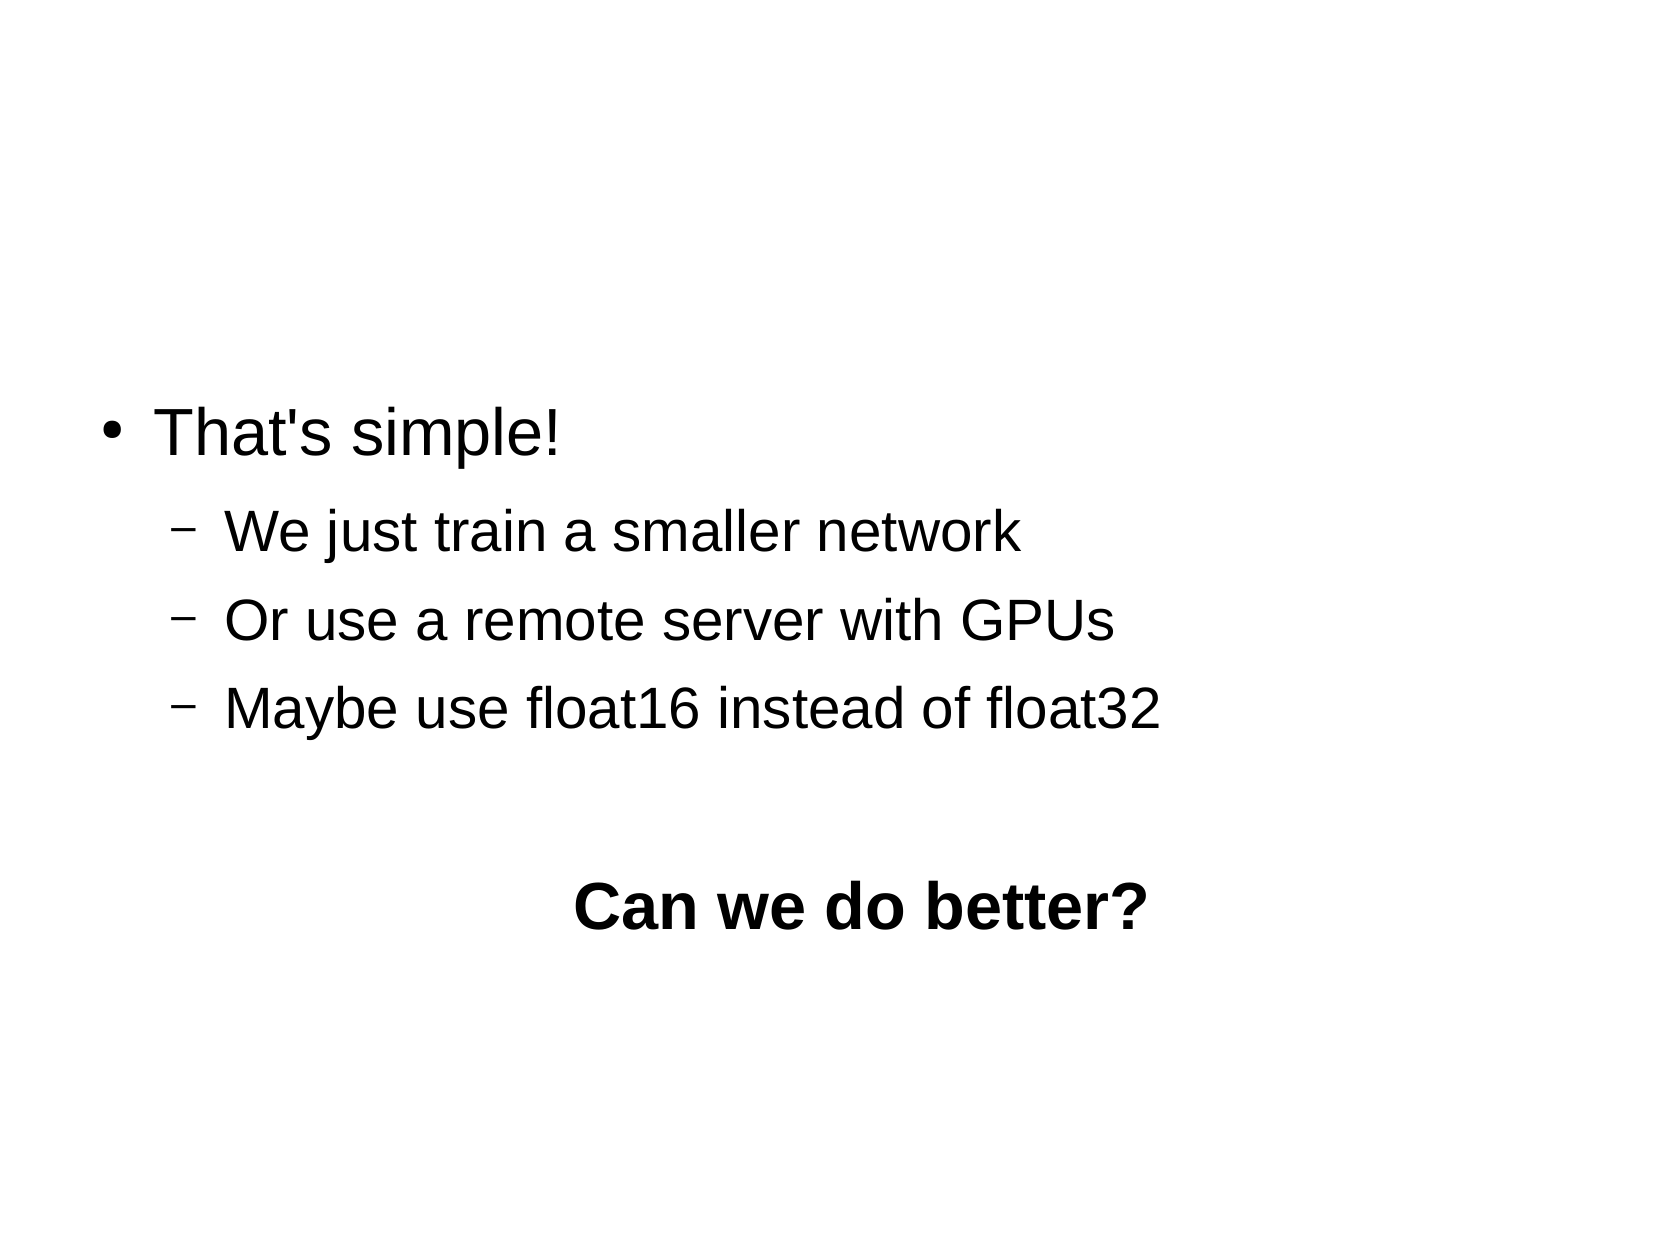

#
That's simple!
We just train a smaller network
Or use a remote server with GPUs
Maybe use float16 instead of float32
Can we do better?